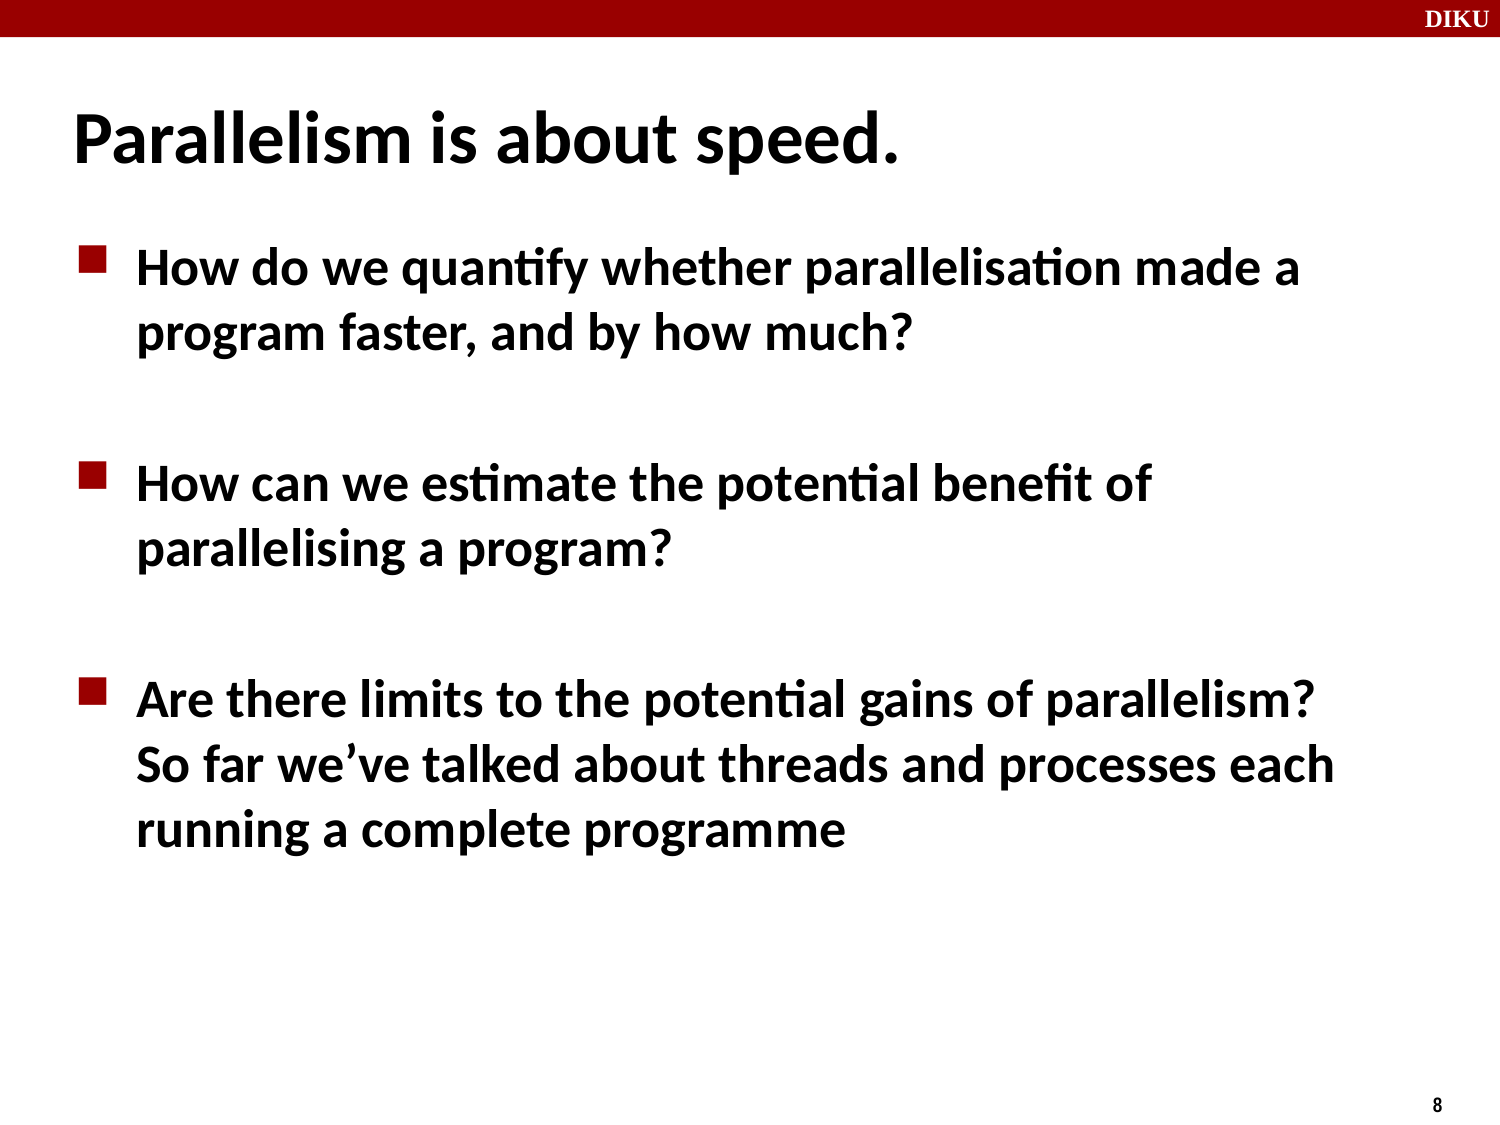

Parallelism is about speed.
How do we quantify whether parallelisation made a program faster, and by how much?
How can we estimate the potential benefit of parallelising a program?
Are there limits to the potential gains of parallelism?So far we’ve talked about threads and processes each running a complete programme